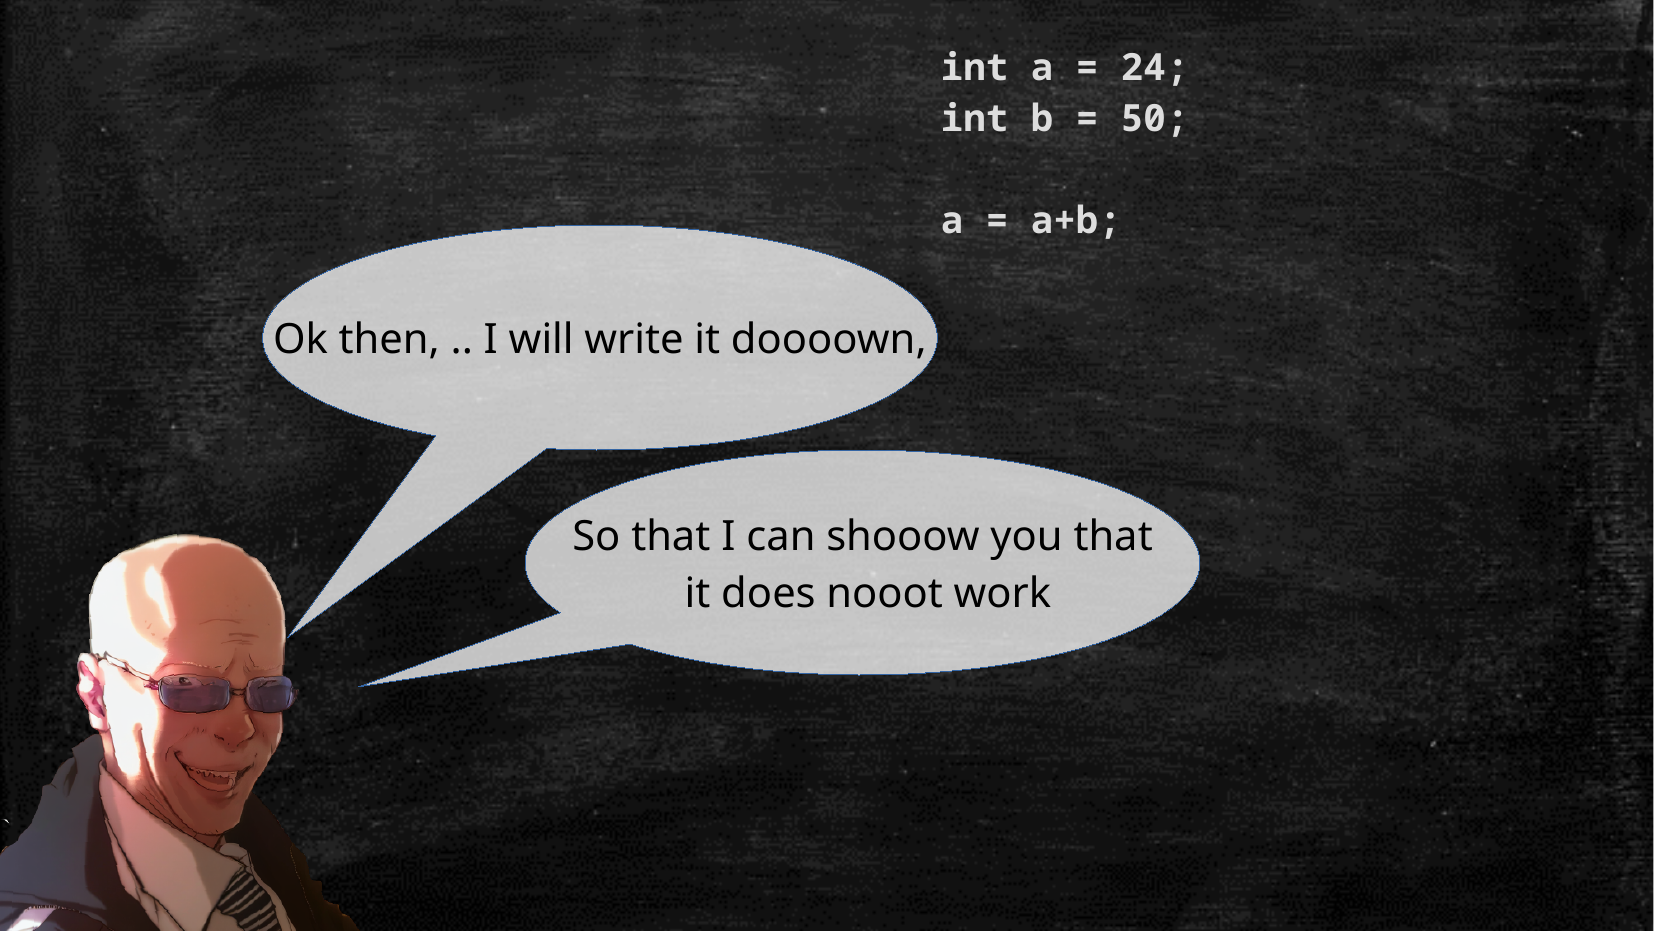

int a = 24;
int b = 50;
a = a+b;
Ok then, .. I will write it doooown,
So that I can shooow you that
 it does nooot work